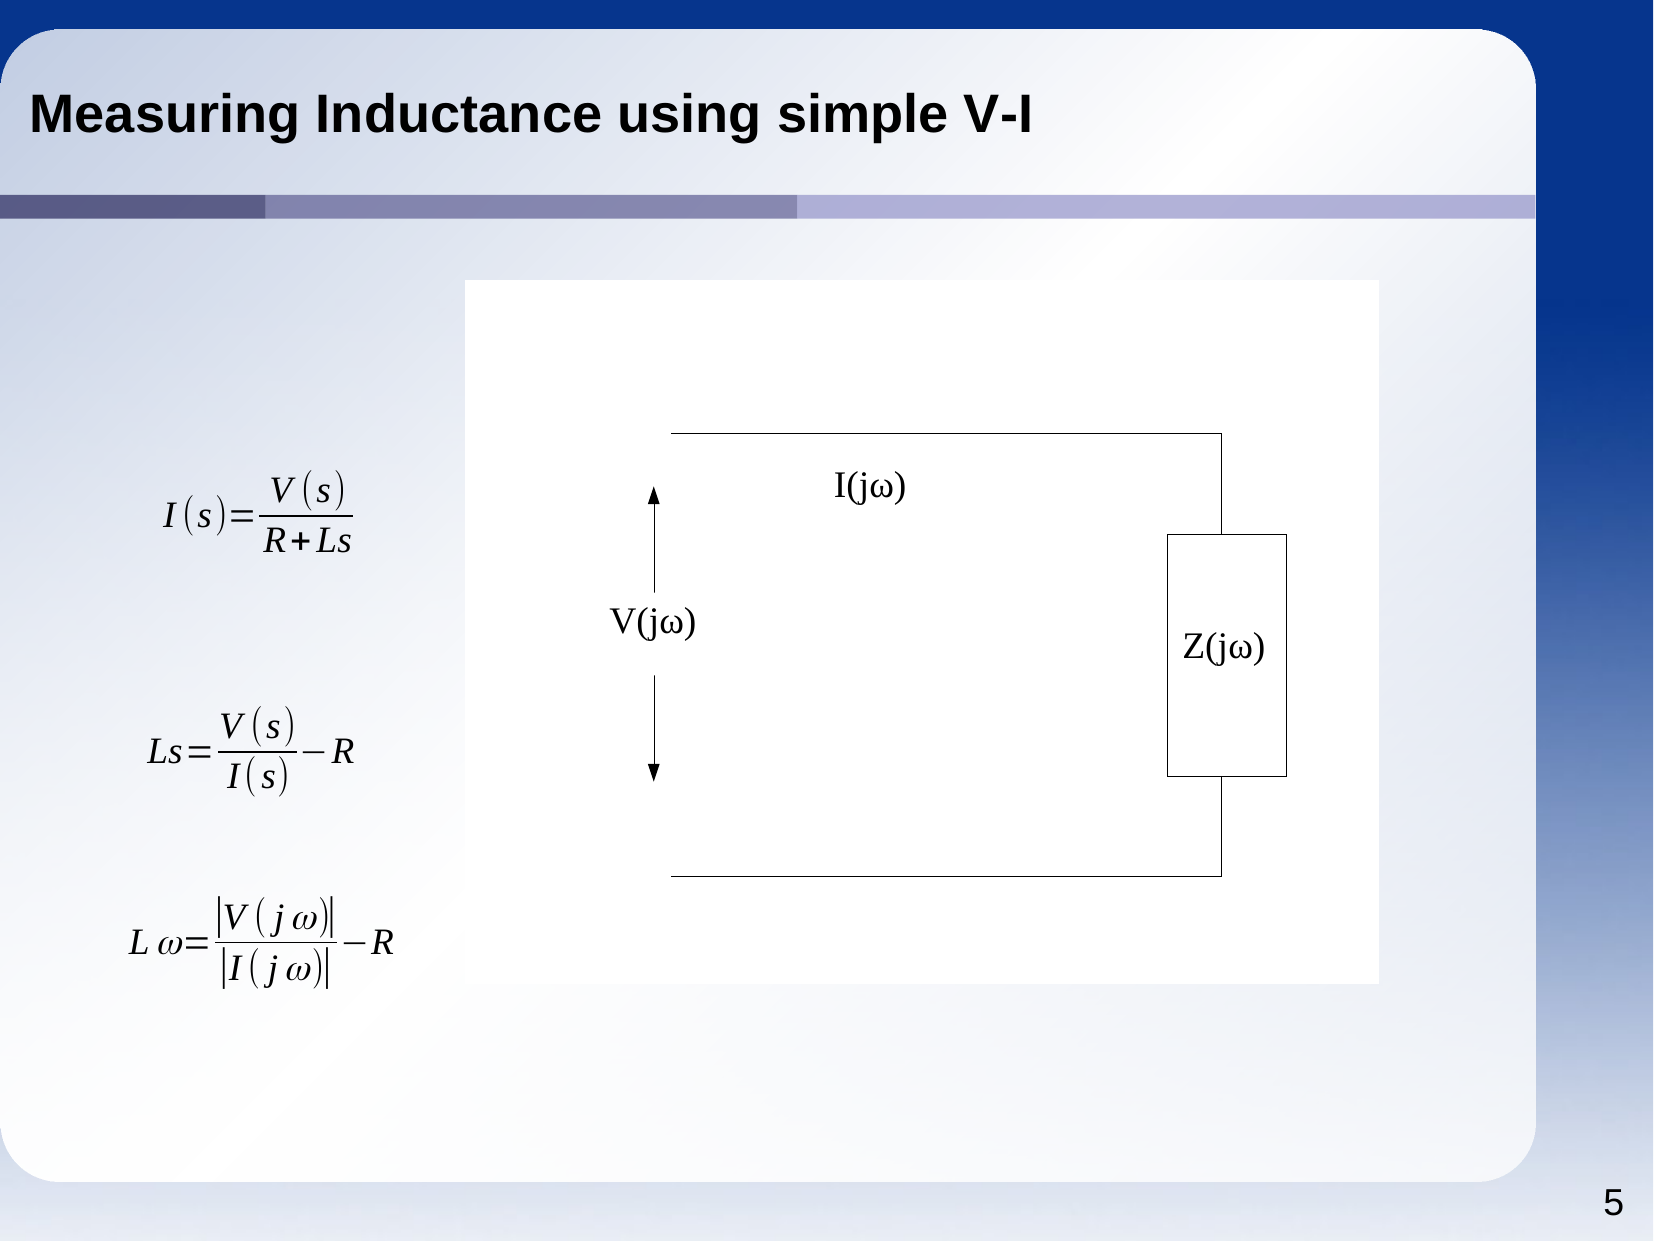

# Measuring Inductance using simple V-I
5